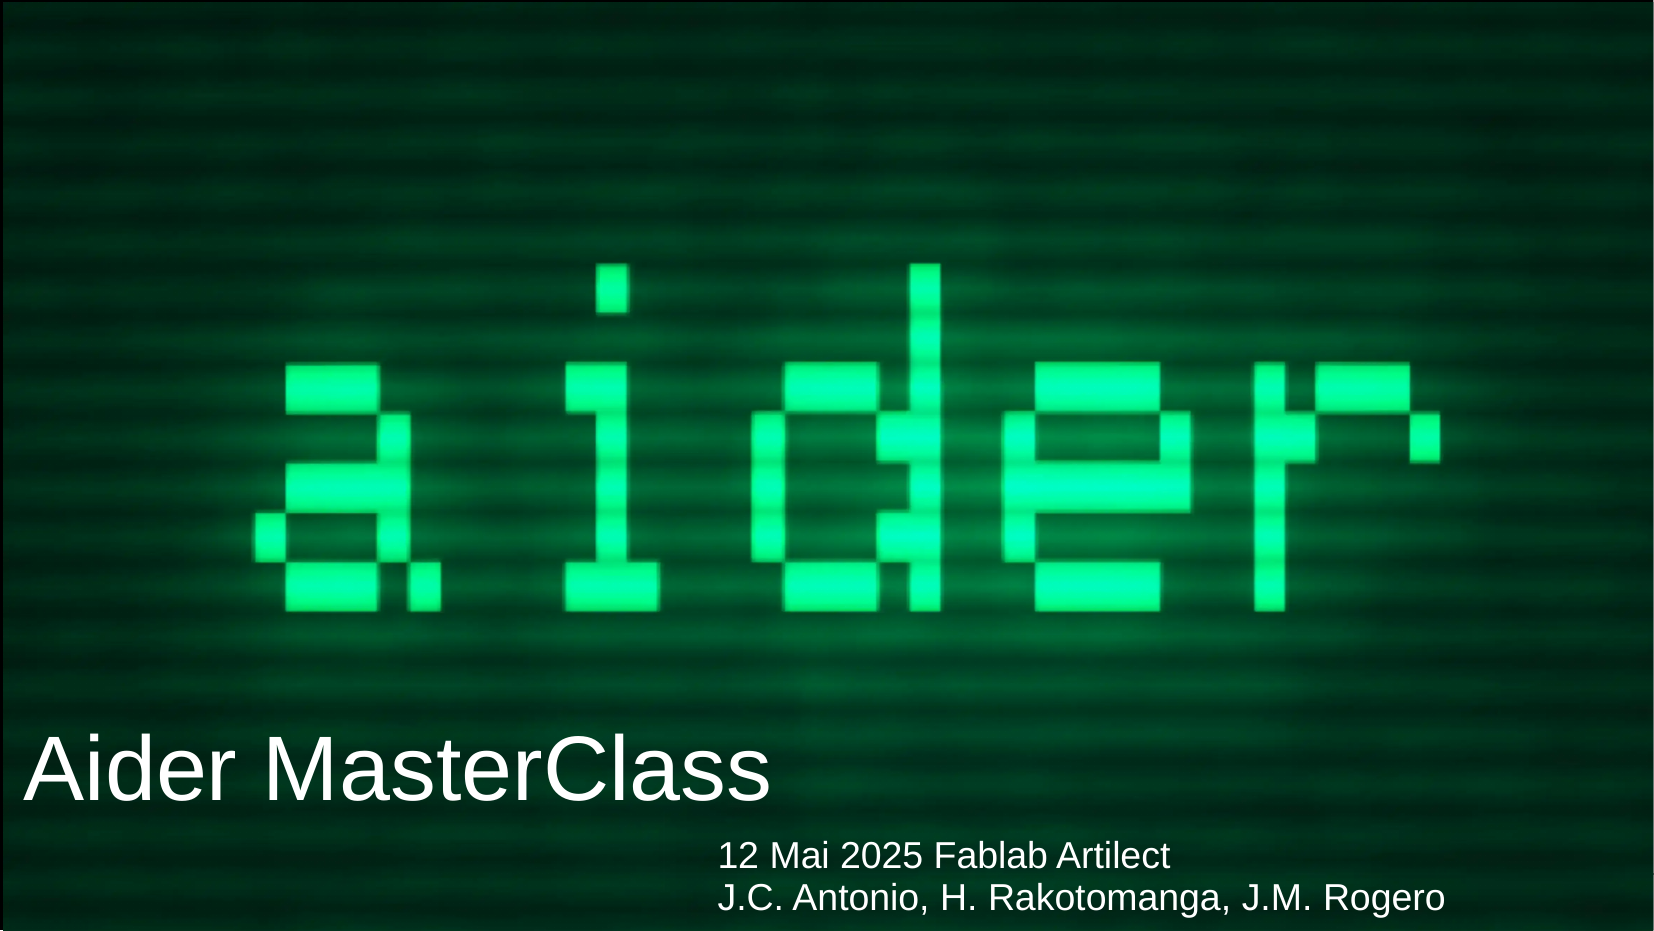

# Aider MasterClass
12 Mai 2025 Fablab Artilect
J.C. Antonio, H. Rakotomanga, J.M. Rogero